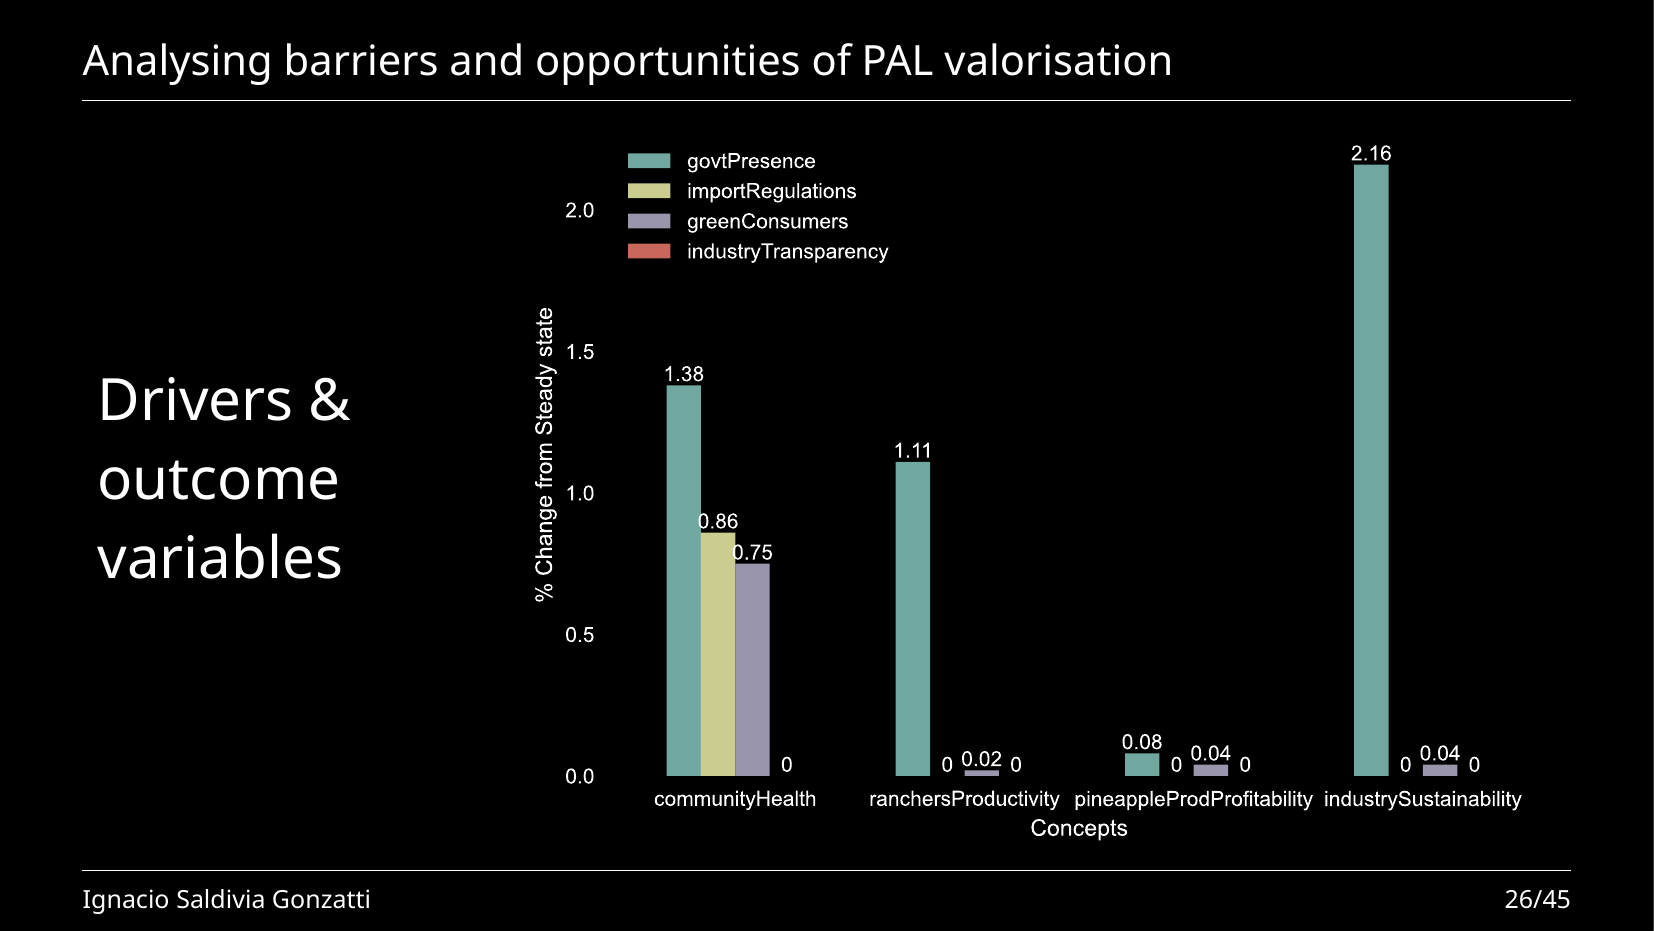

# Analysing barriers and opportunities of PAL valorisation
Drivers &
outcome
variables
Ignacio Saldivia Gonzatti
26